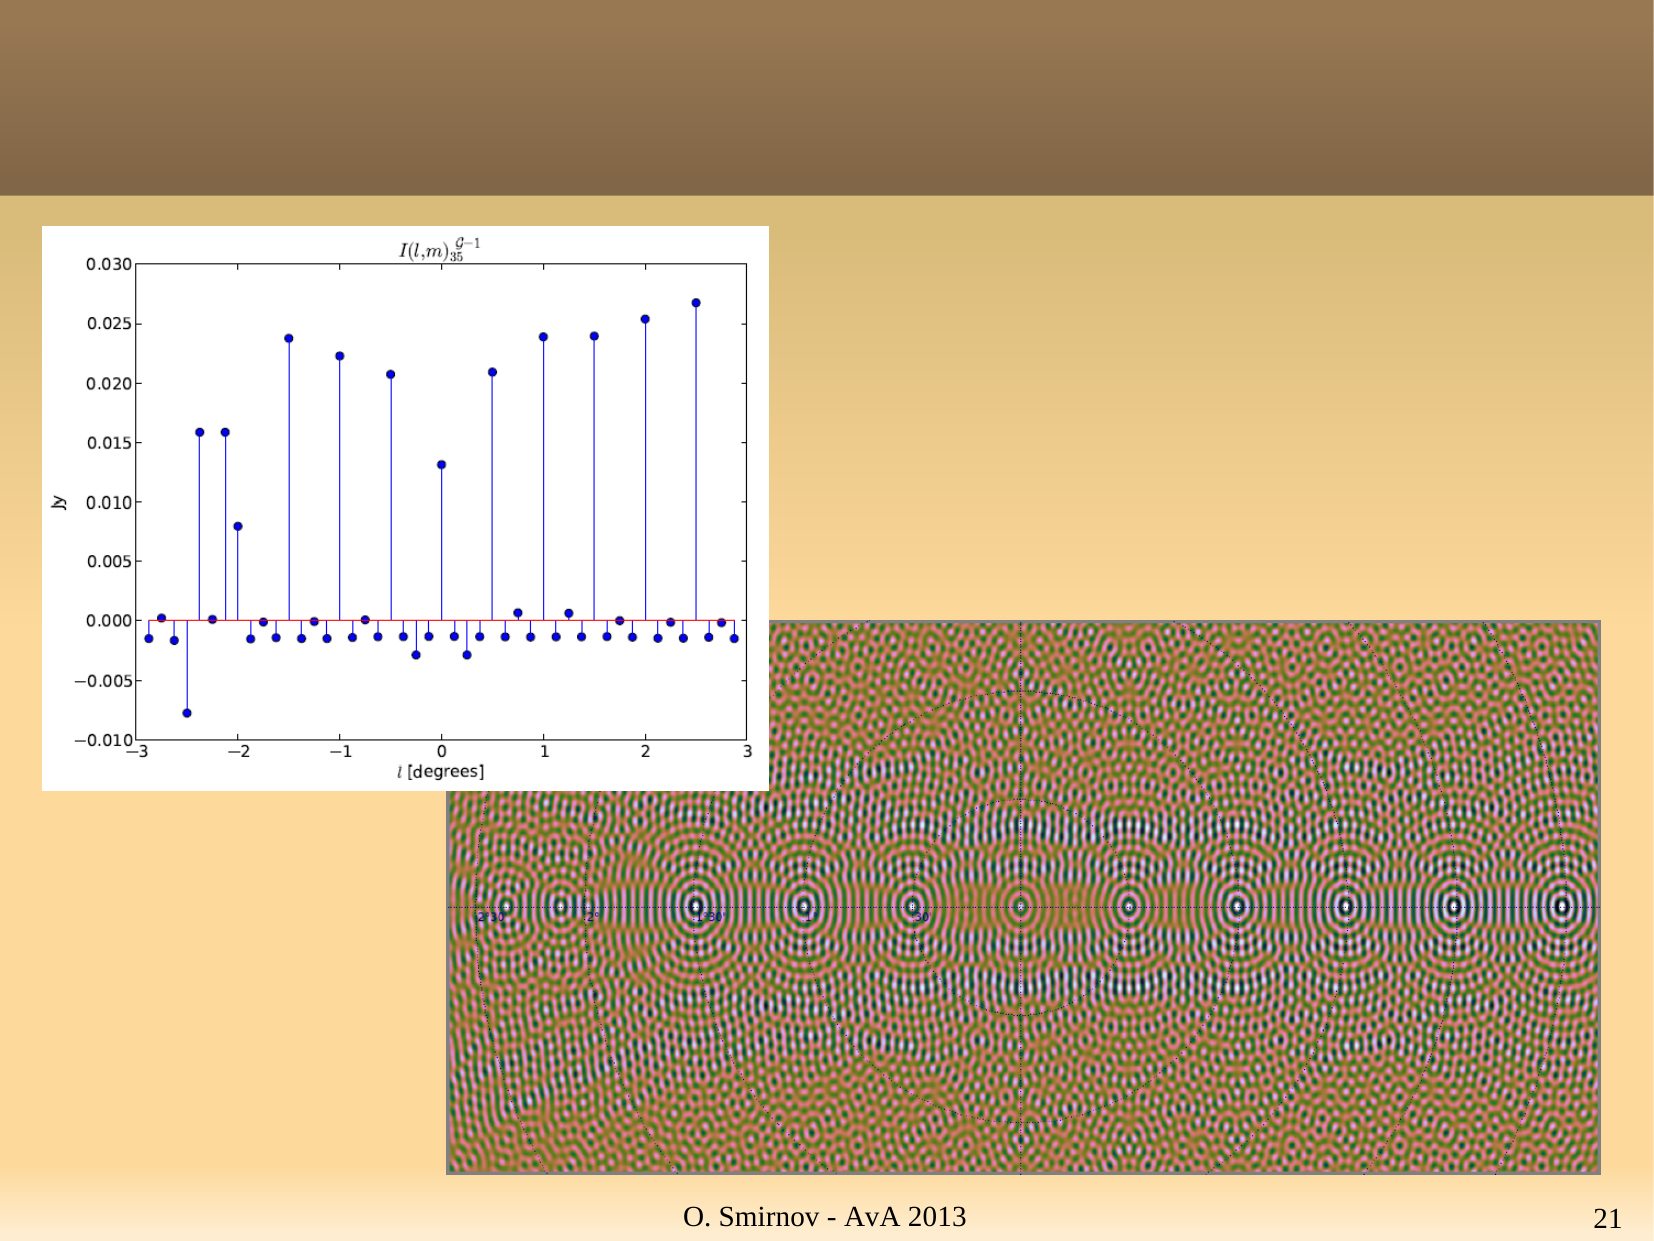

#
O. Smirnov - AvA 2013
21